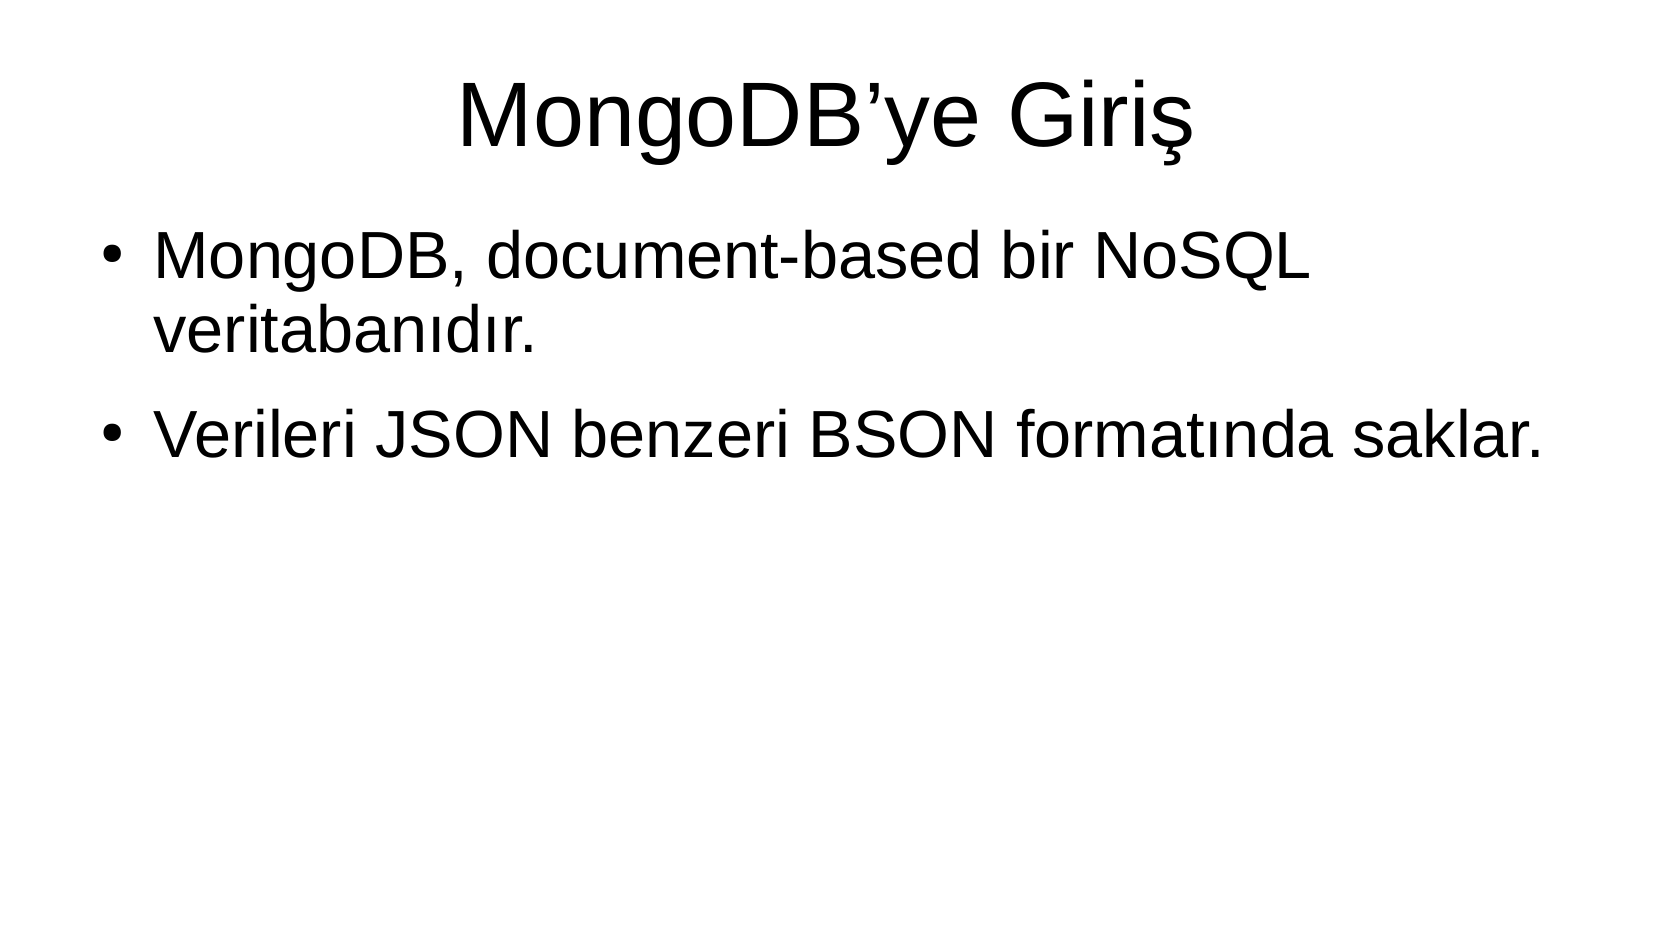

# MongoDB’ye Giriş
MongoDB, document-based bir NoSQL veritabanıdır.
Verileri JSON benzeri BSON formatında saklar.